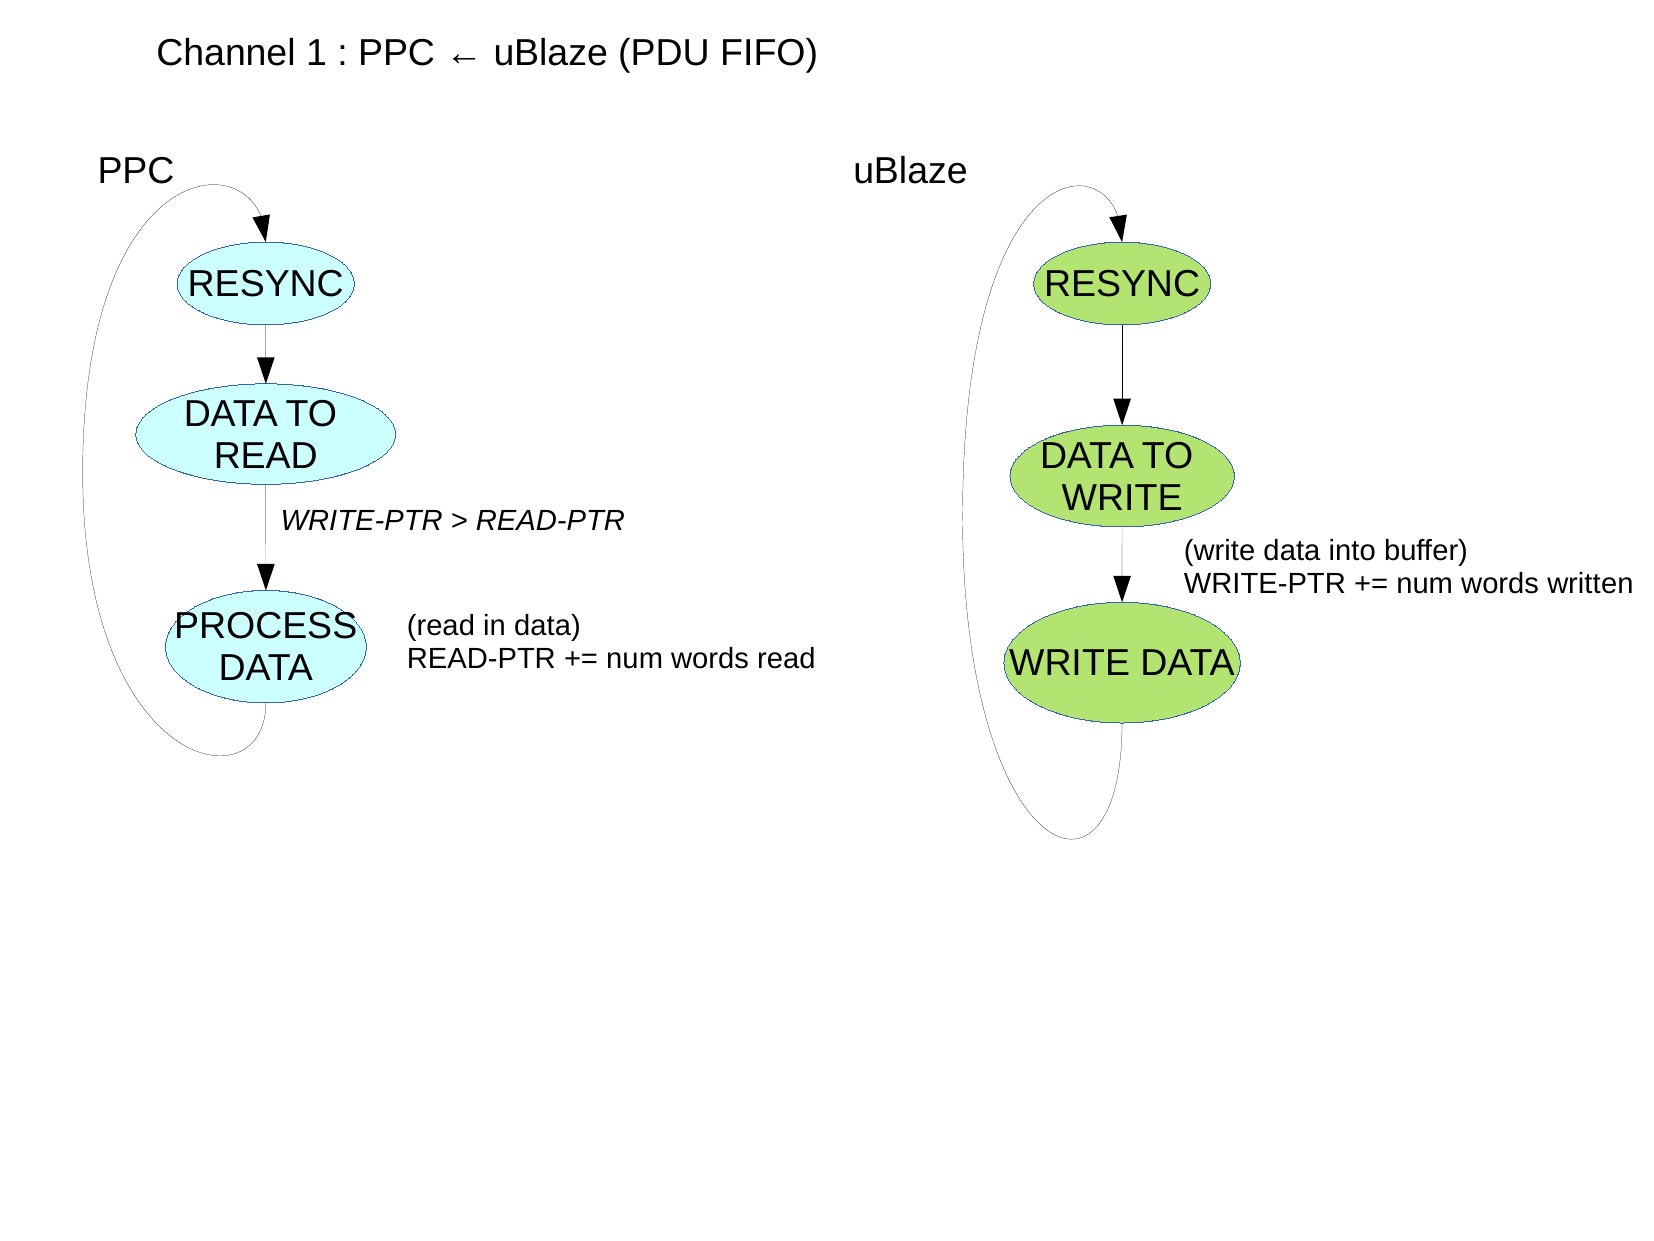

Channel 1 : PPC ← uBlaze (PDU FIFO)
PPC
uBlaze
RESYNC
RESYNC
DATA TO
READ
DATA TO
WRITE
WRITE-PTR > READ-PTR
(write data into buffer)
WRITE-PTR += num words written
PROCESS
DATA
(read in data)
READ-PTR += num words read
WRITE DATA